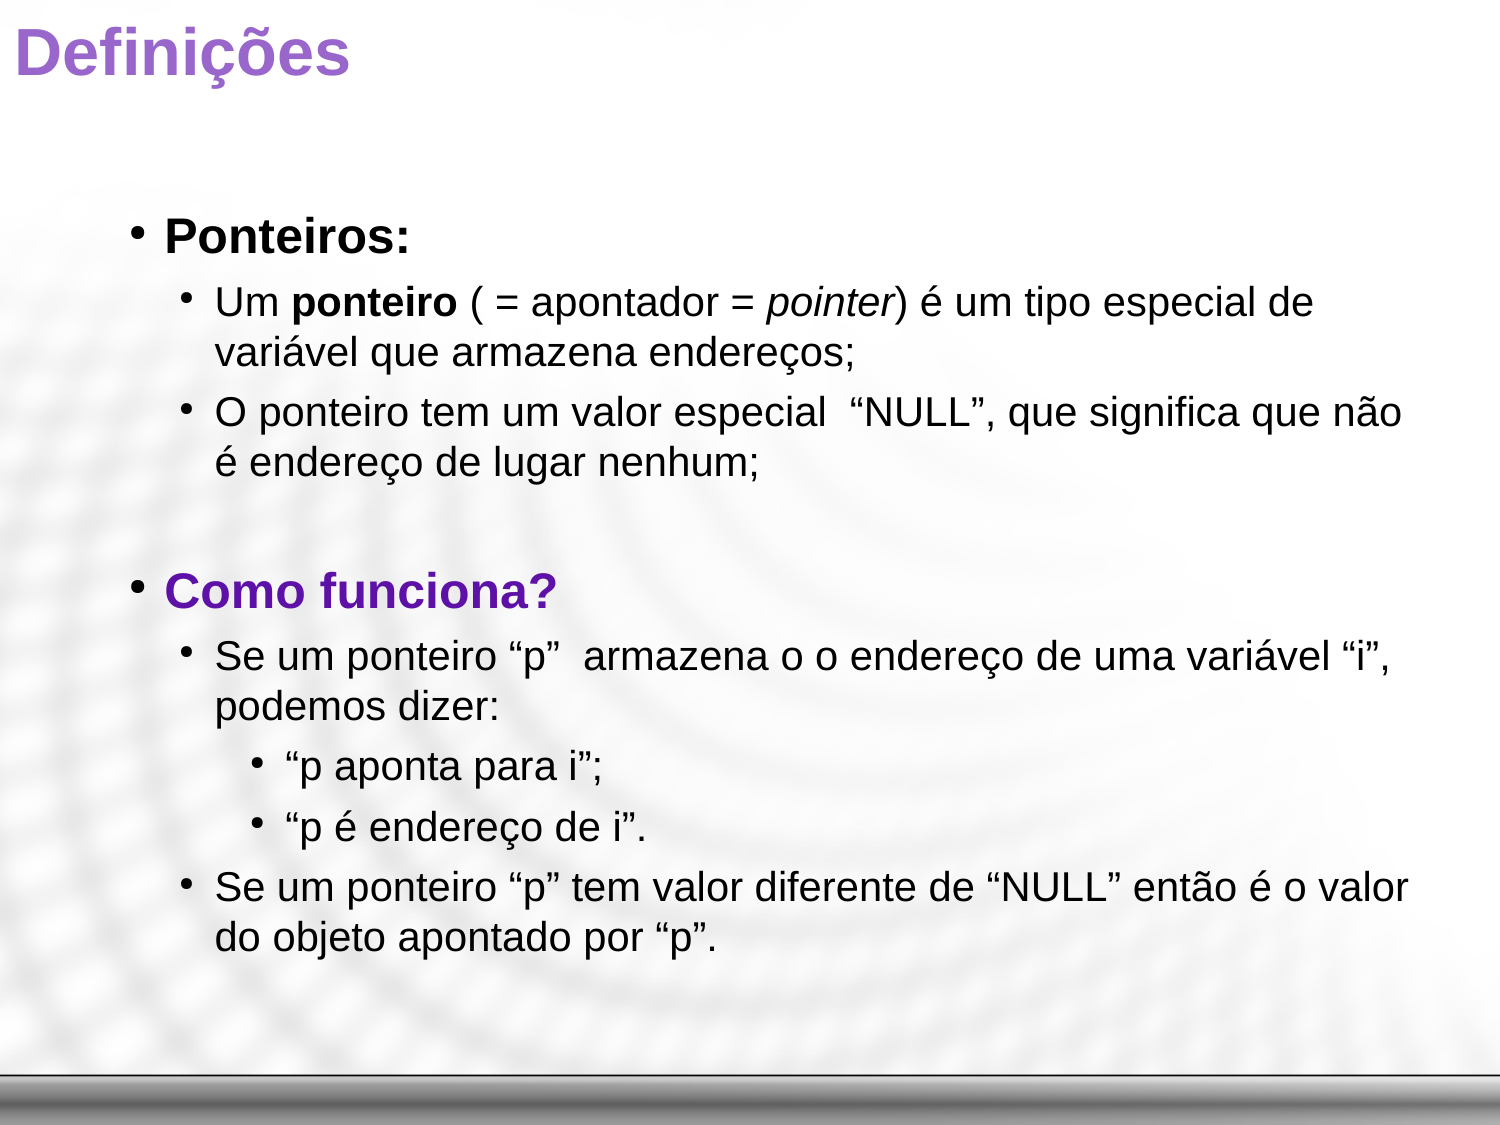

# Definições
Ponteiros:
Um ponteiro ( = apontador = pointer) é um tipo especial de variável que armazena endereços;
O ponteiro tem um valor especial “NULL”, que significa que não é endereço de lugar nenhum;
Como funciona?
Se um ponteiro “p” armazena o o endereço de uma variável “i”, podemos dizer:
“p aponta para i”;
“p é endereço de i”.
Se um ponteiro “p” tem valor diferente de “NULL” então é o valor do objeto apontado por “p”.